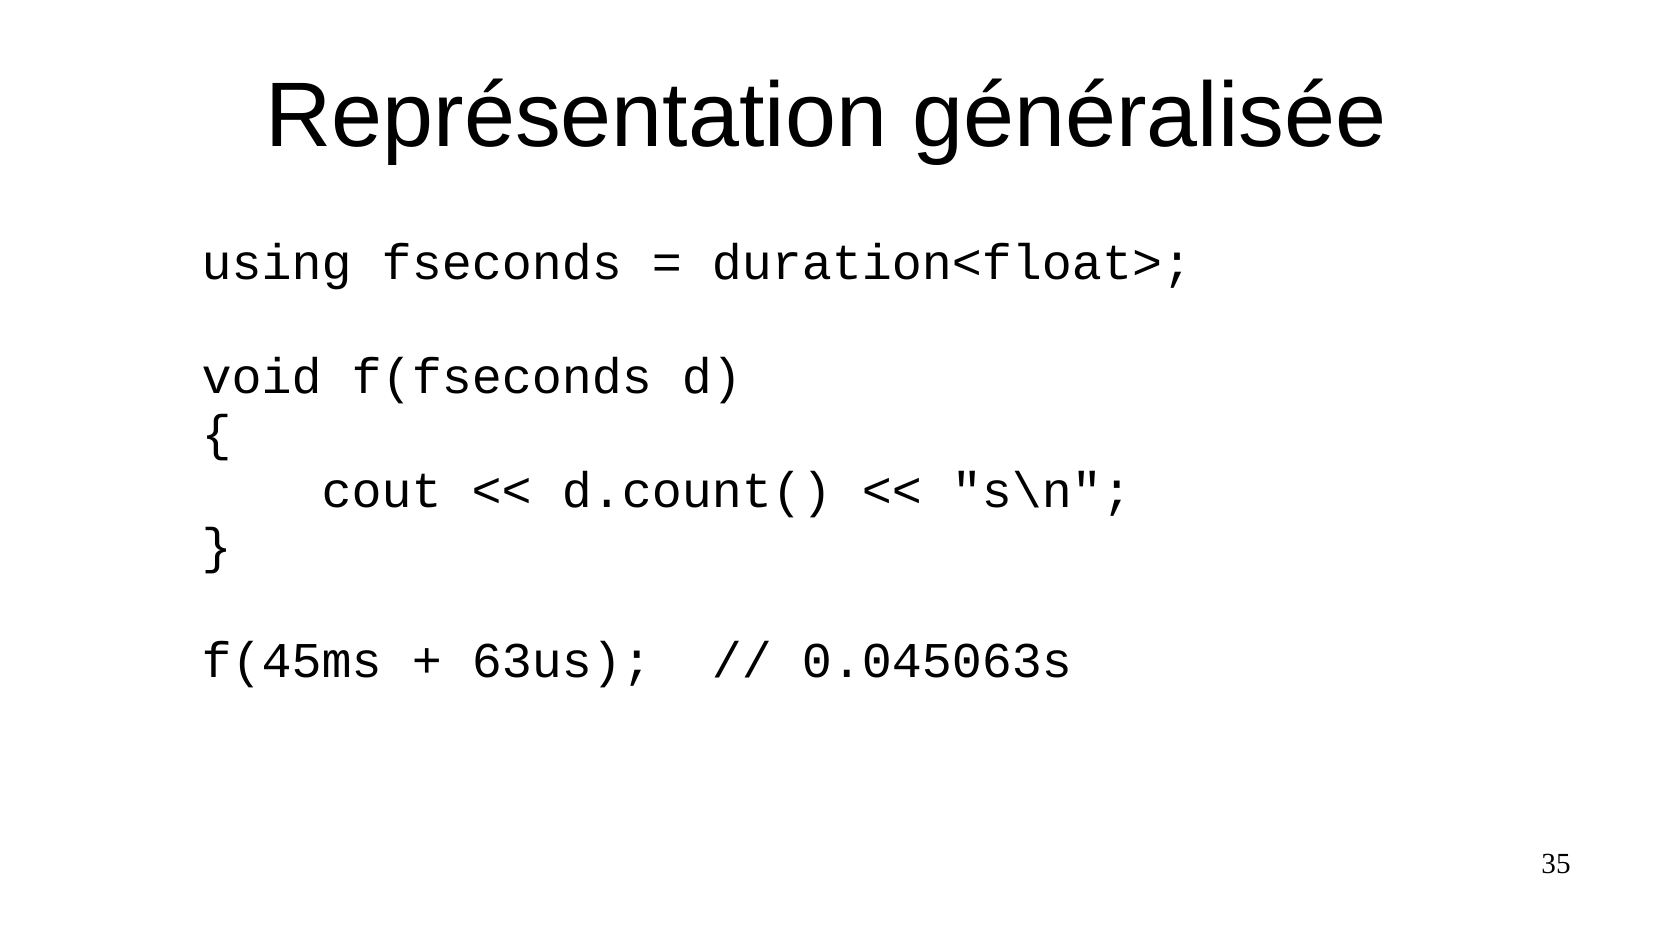

# Représentation généralisée
using fseconds = duration<float>;
void f(fseconds d)
{
 cout << d.count() << "s\n";
}
f(45ms + 63us); // 0.045063s
35